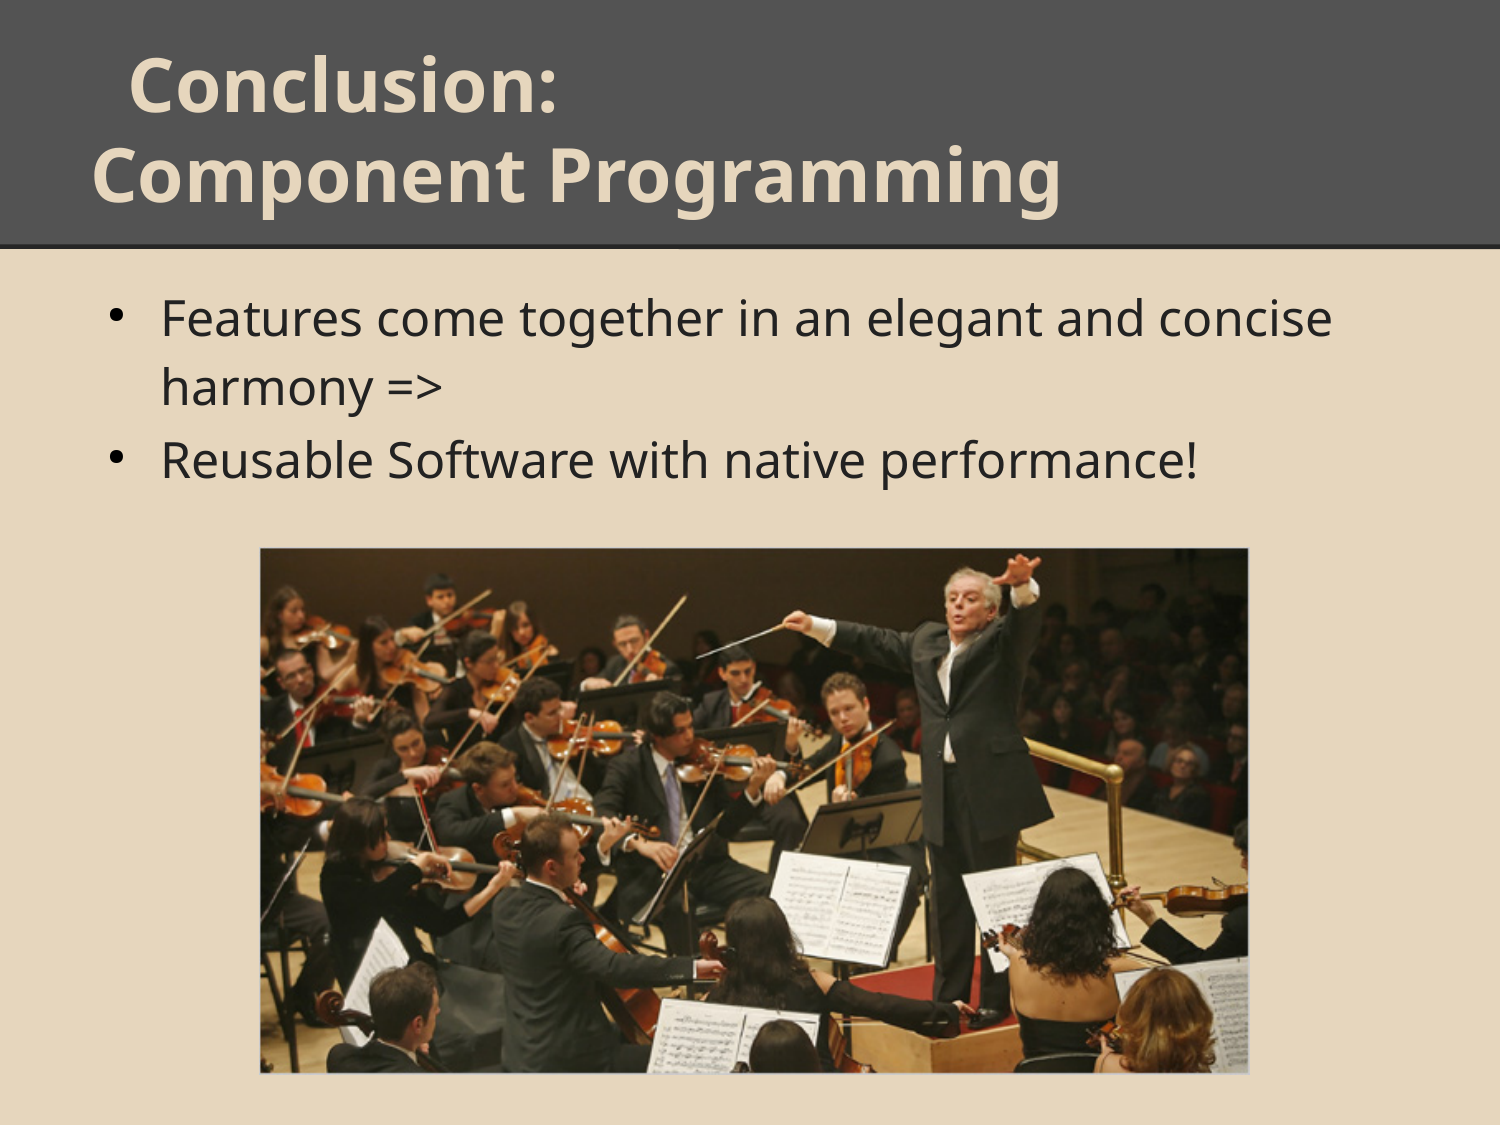

# Conclusion: Component Programming
Features come together in an elegant and concise harmony =>
Reusable Software with native performance!